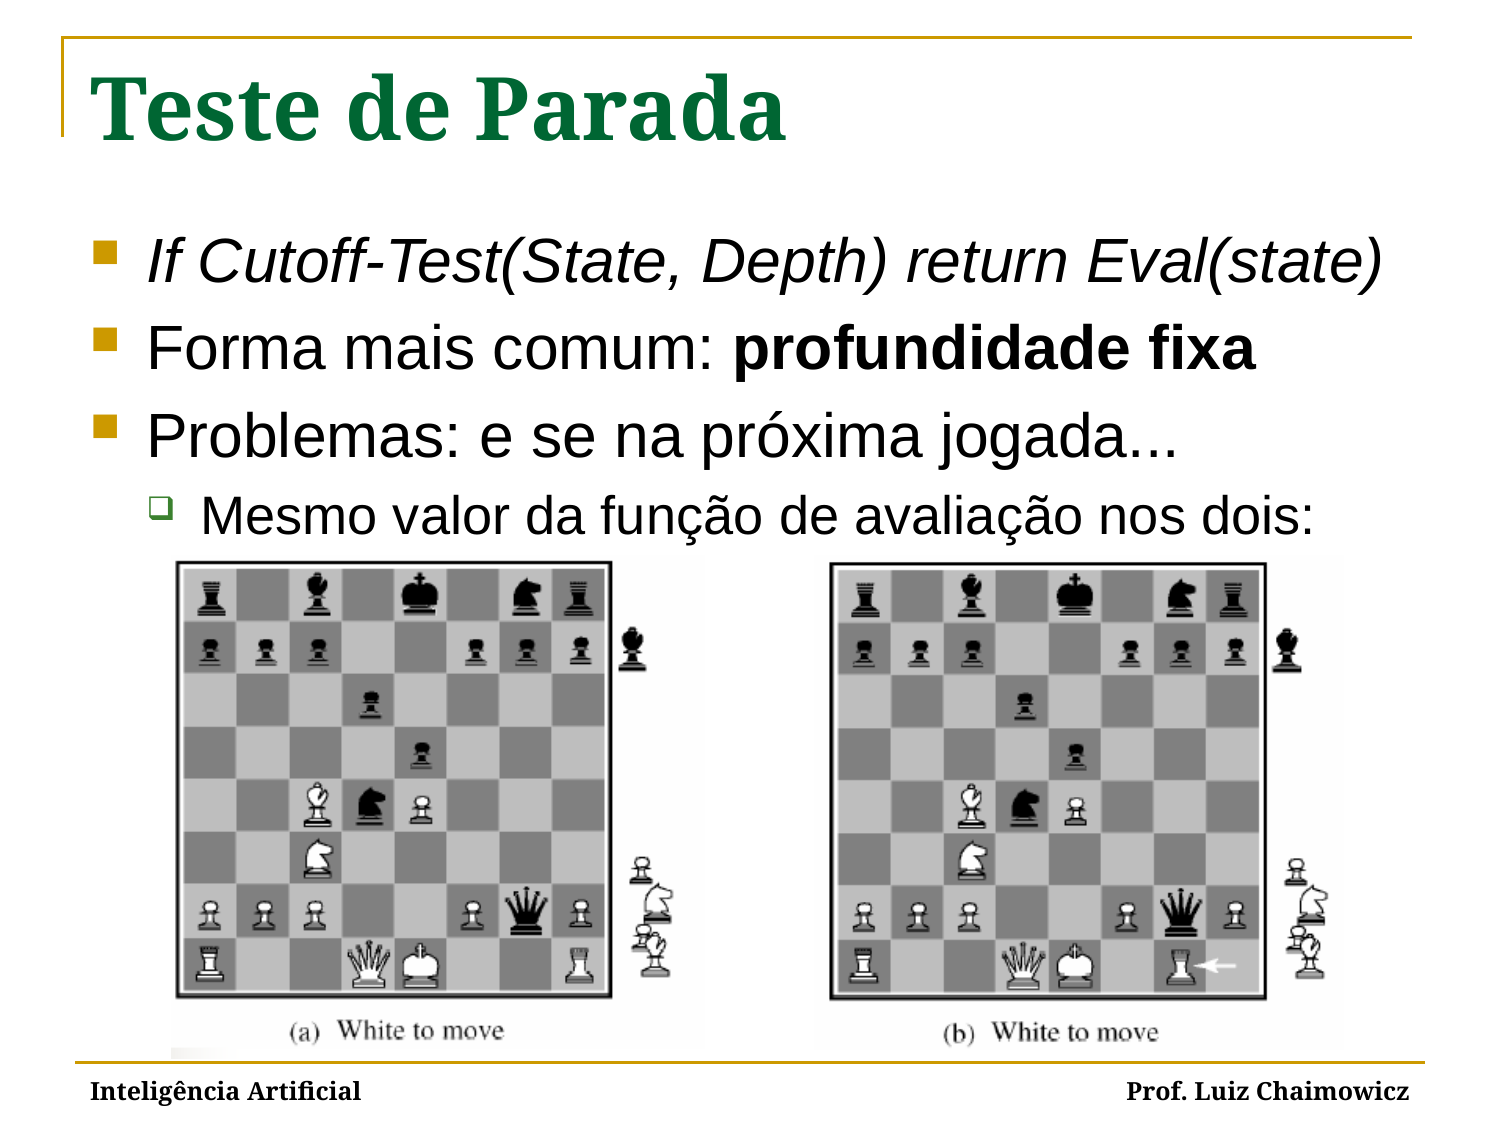

# Teste de Parada
If Cutoff-Test(State, Depth) return Eval(state)
Forma mais comum: profundidade fixa
Problemas: e se na próxima jogada...
Mesmo valor da função de avaliação nos dois:
Inteligência Artificial